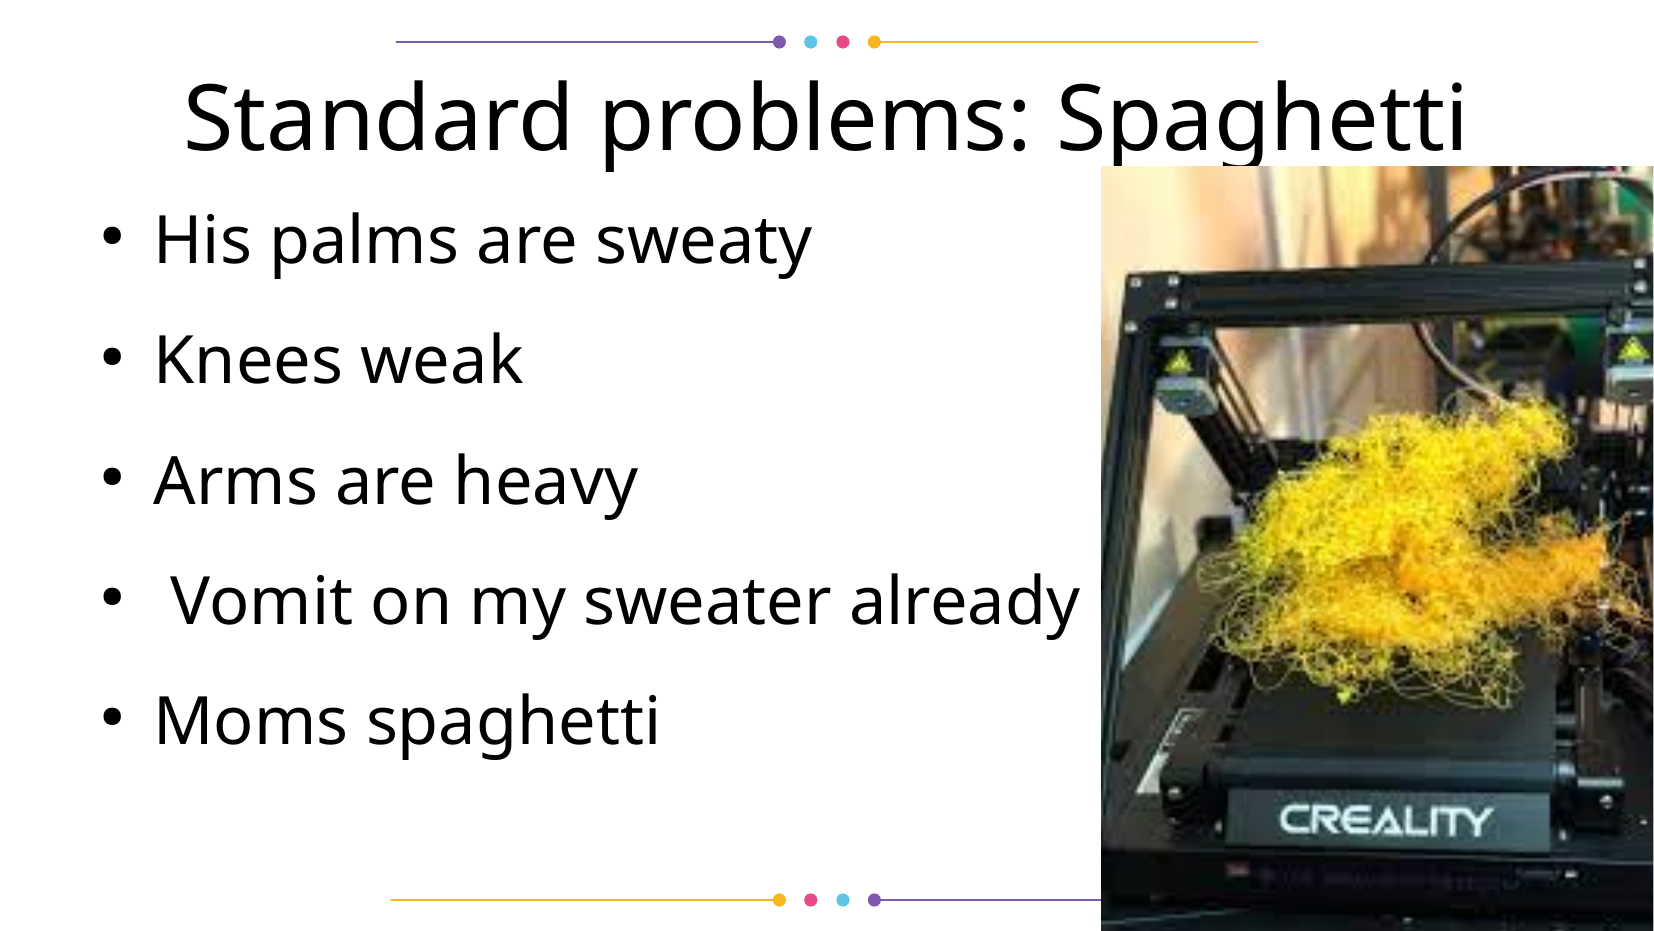

# Standard problems: Spaghetti
His palms are sweaty
Knees weak
Arms are heavy
 Vomit on my sweater already
Moms spaghetti